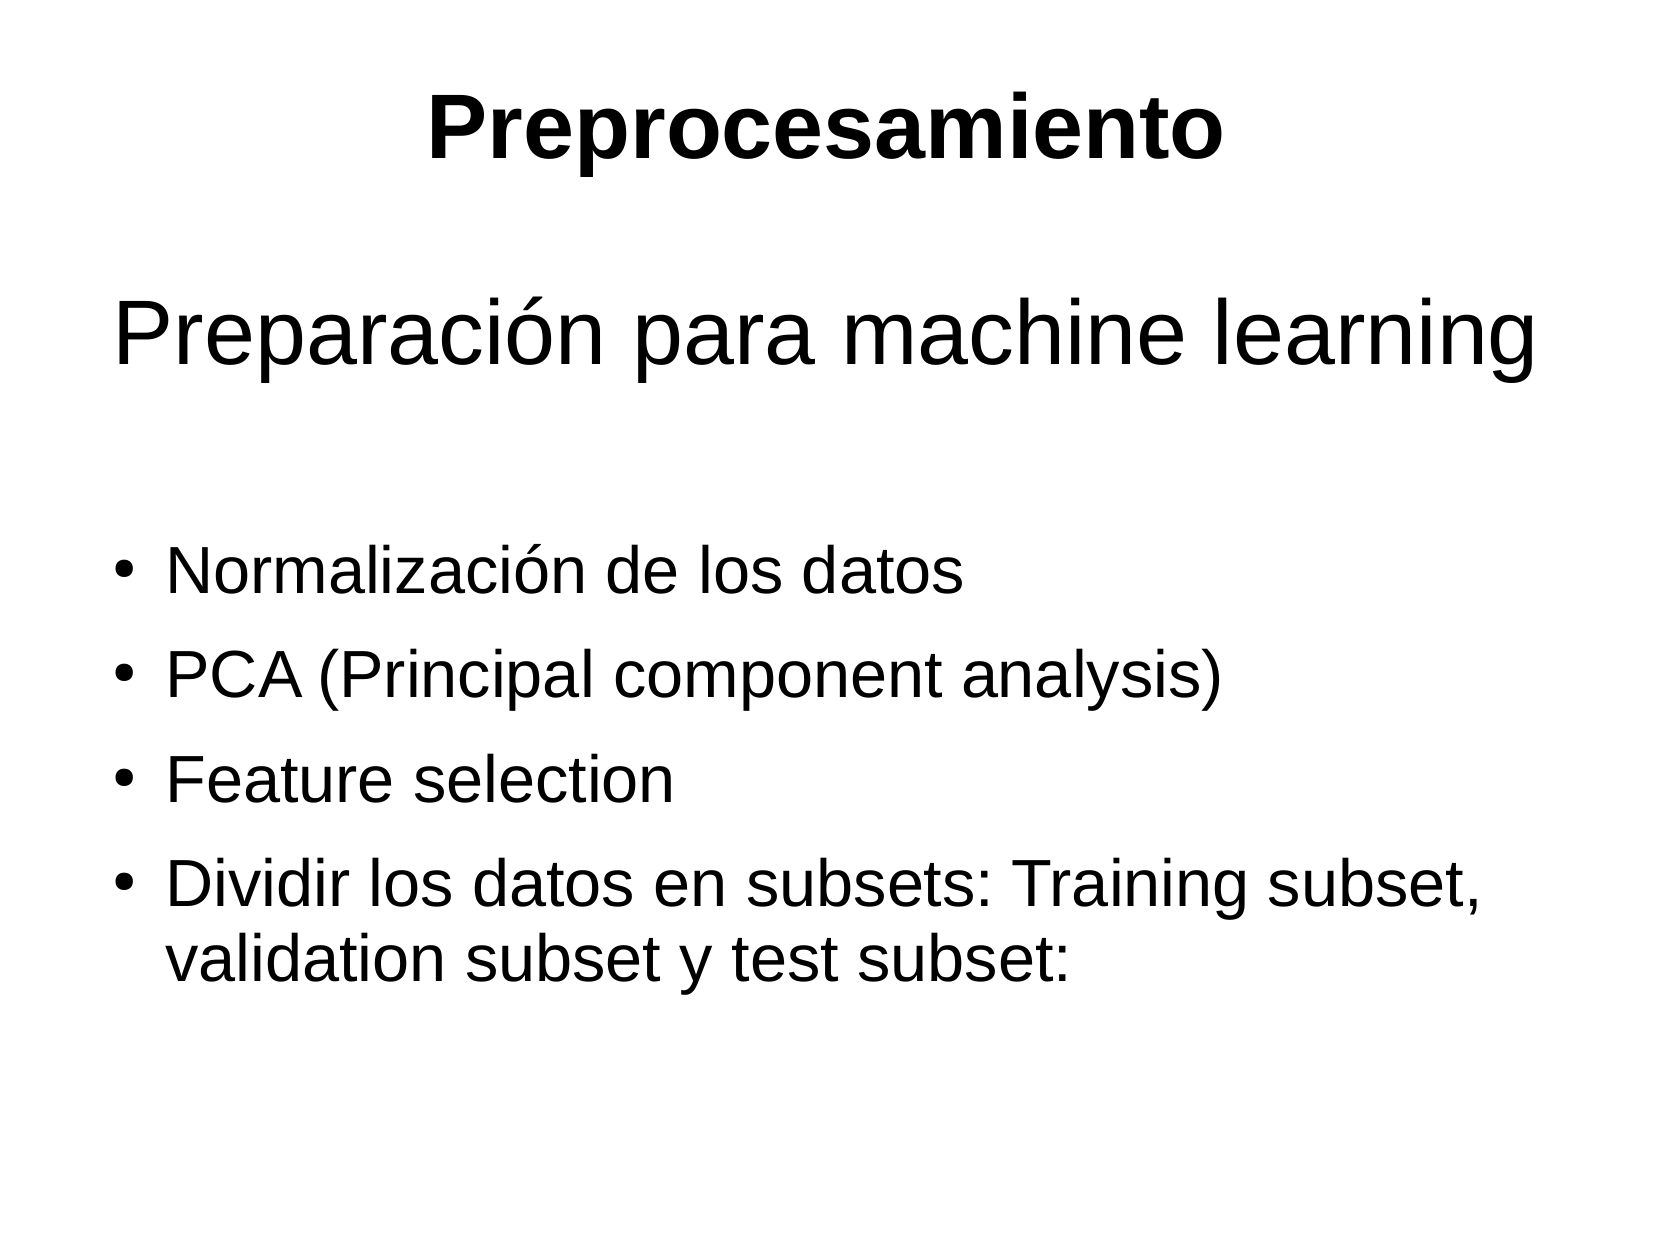

Preprocesamiento
Preparación para machine learning
# Normalización de los datos
PCA (Principal component analysis)
Feature selection
Dividir los datos en subsets: Training subset, validation subset y test subset: